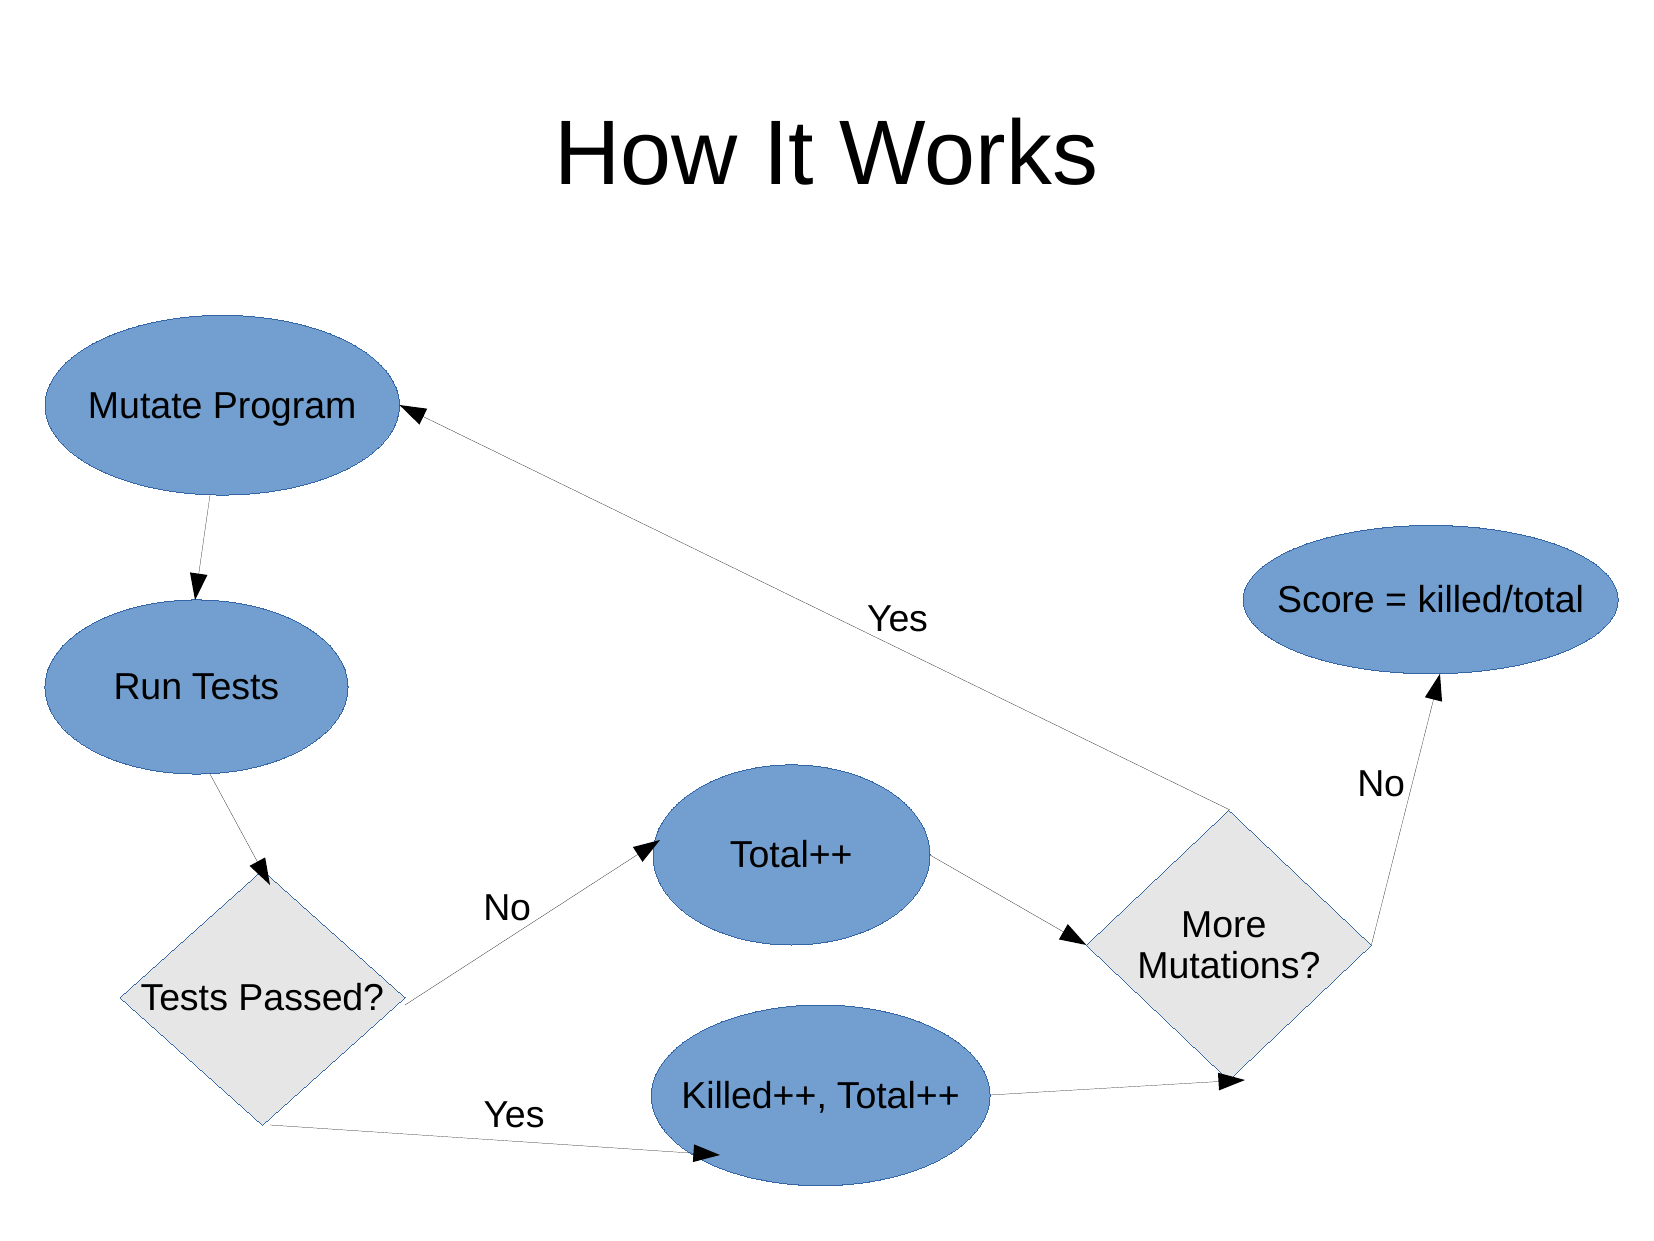

# How It Works
Mutate Program
Score = killed/total
Yes
Run Tests
No
Total++
More
Mutations?
Tests Passed?
No
Killed++, Total++
Yes